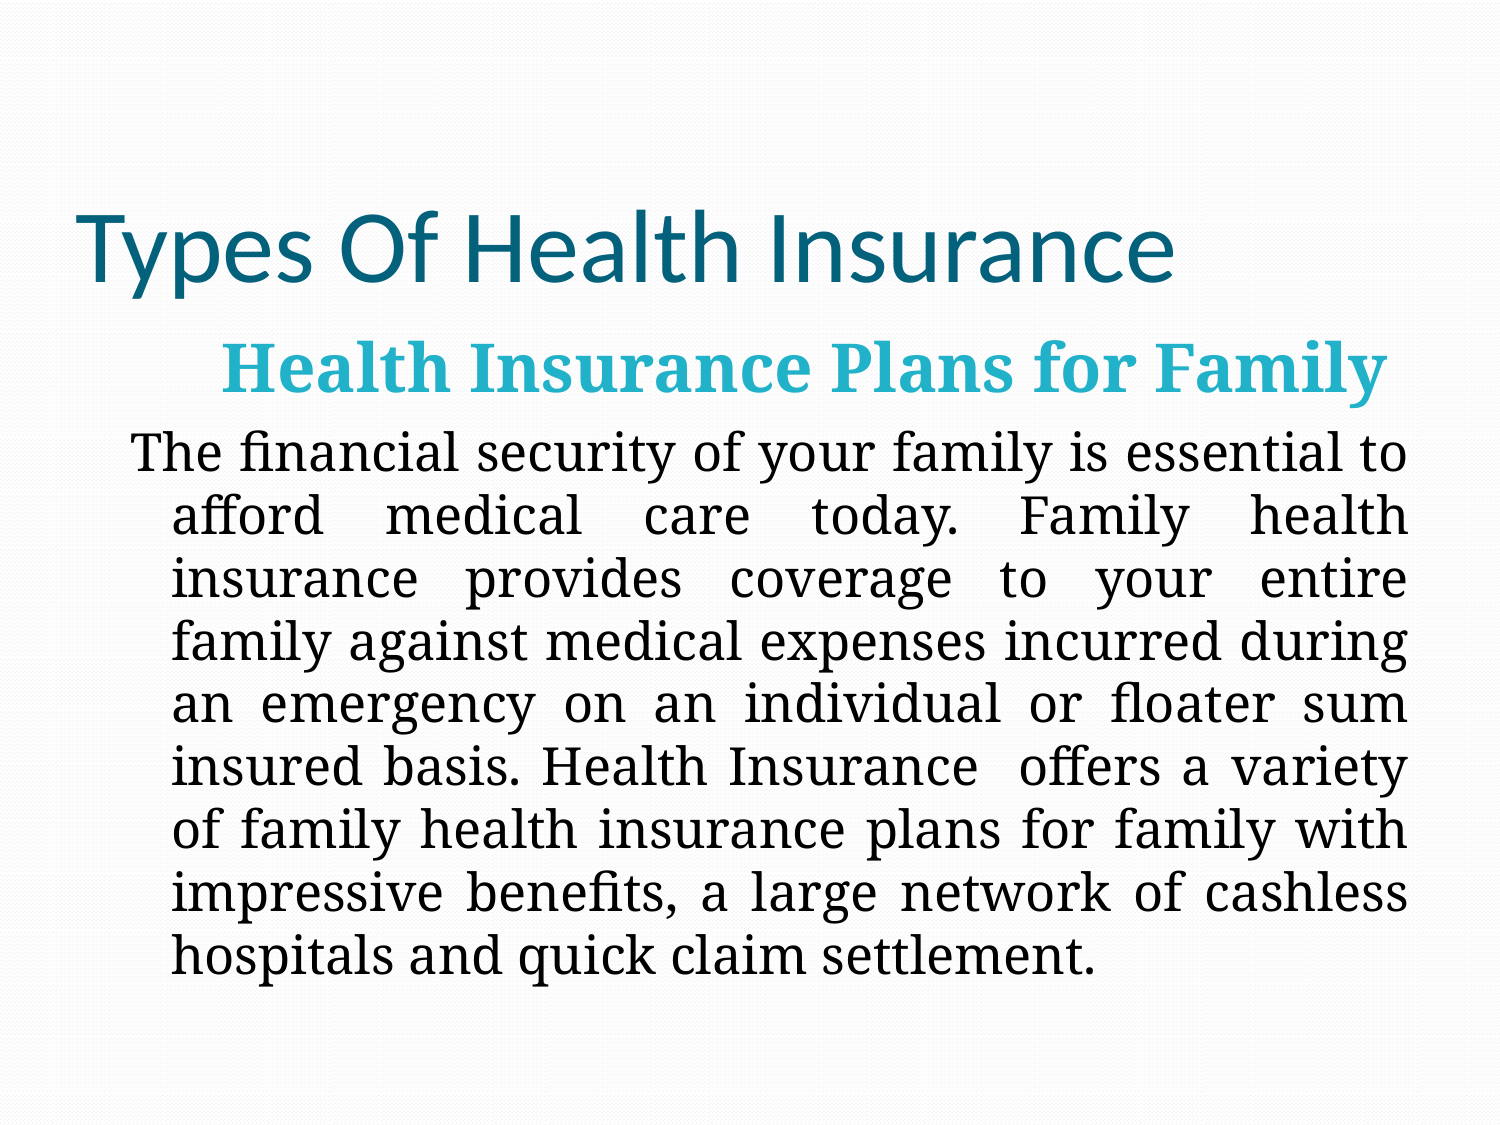

# Types Of Health Insurance
Health Insurance Plans for Family
The financial security of your family is essential to afford medical care today. Family health insurance provides coverage to your entire family against medical expenses incurred during an emergency on an individual or floater sum insured basis. Health Insurance offers a variety of family health insurance plans for family with impressive benefits, a large network of cashless hospitals and quick claim settlement.